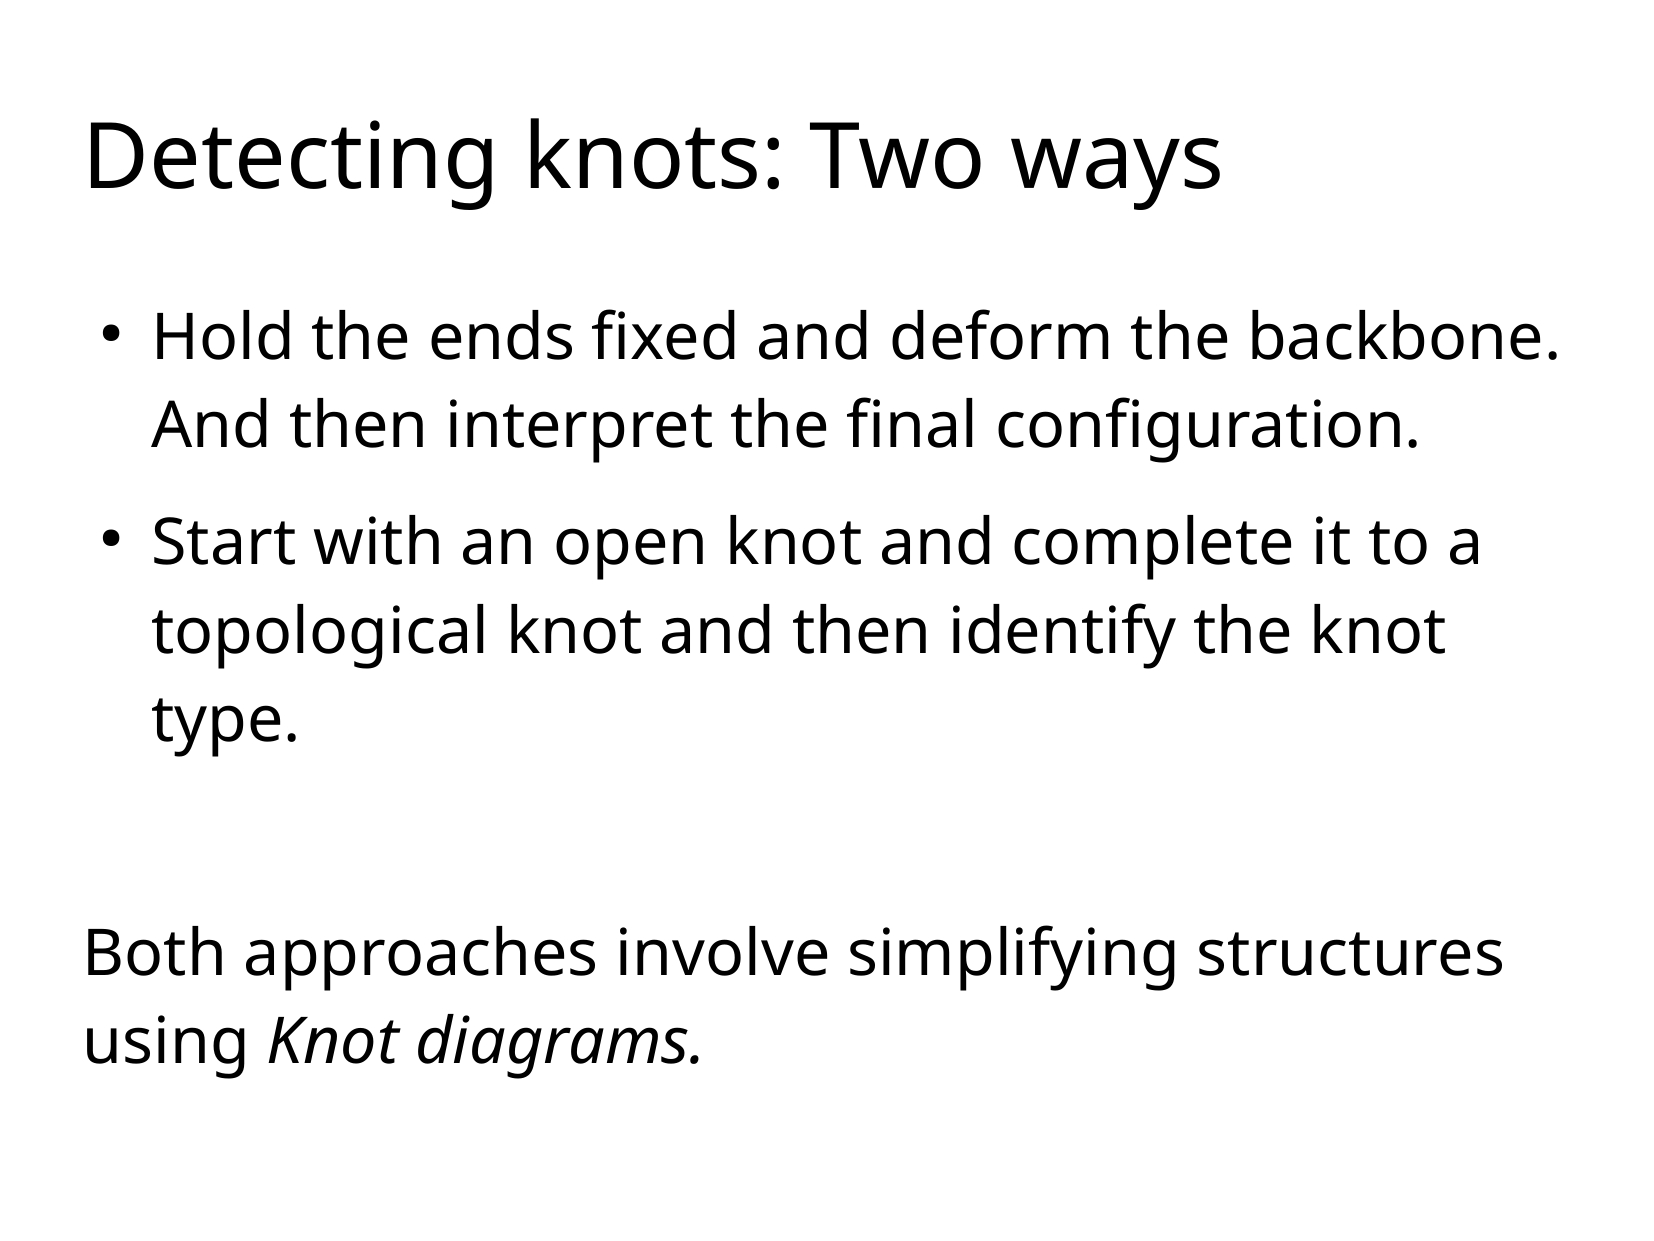

# Detecting knots: Two ways
Hold the ends fixed and deform the backbone. And then interpret the final configuration.
Start with an open knot and complete it to a topological knot and then identify the knot type.
Both approaches involve simplifying structures using Knot diagrams.